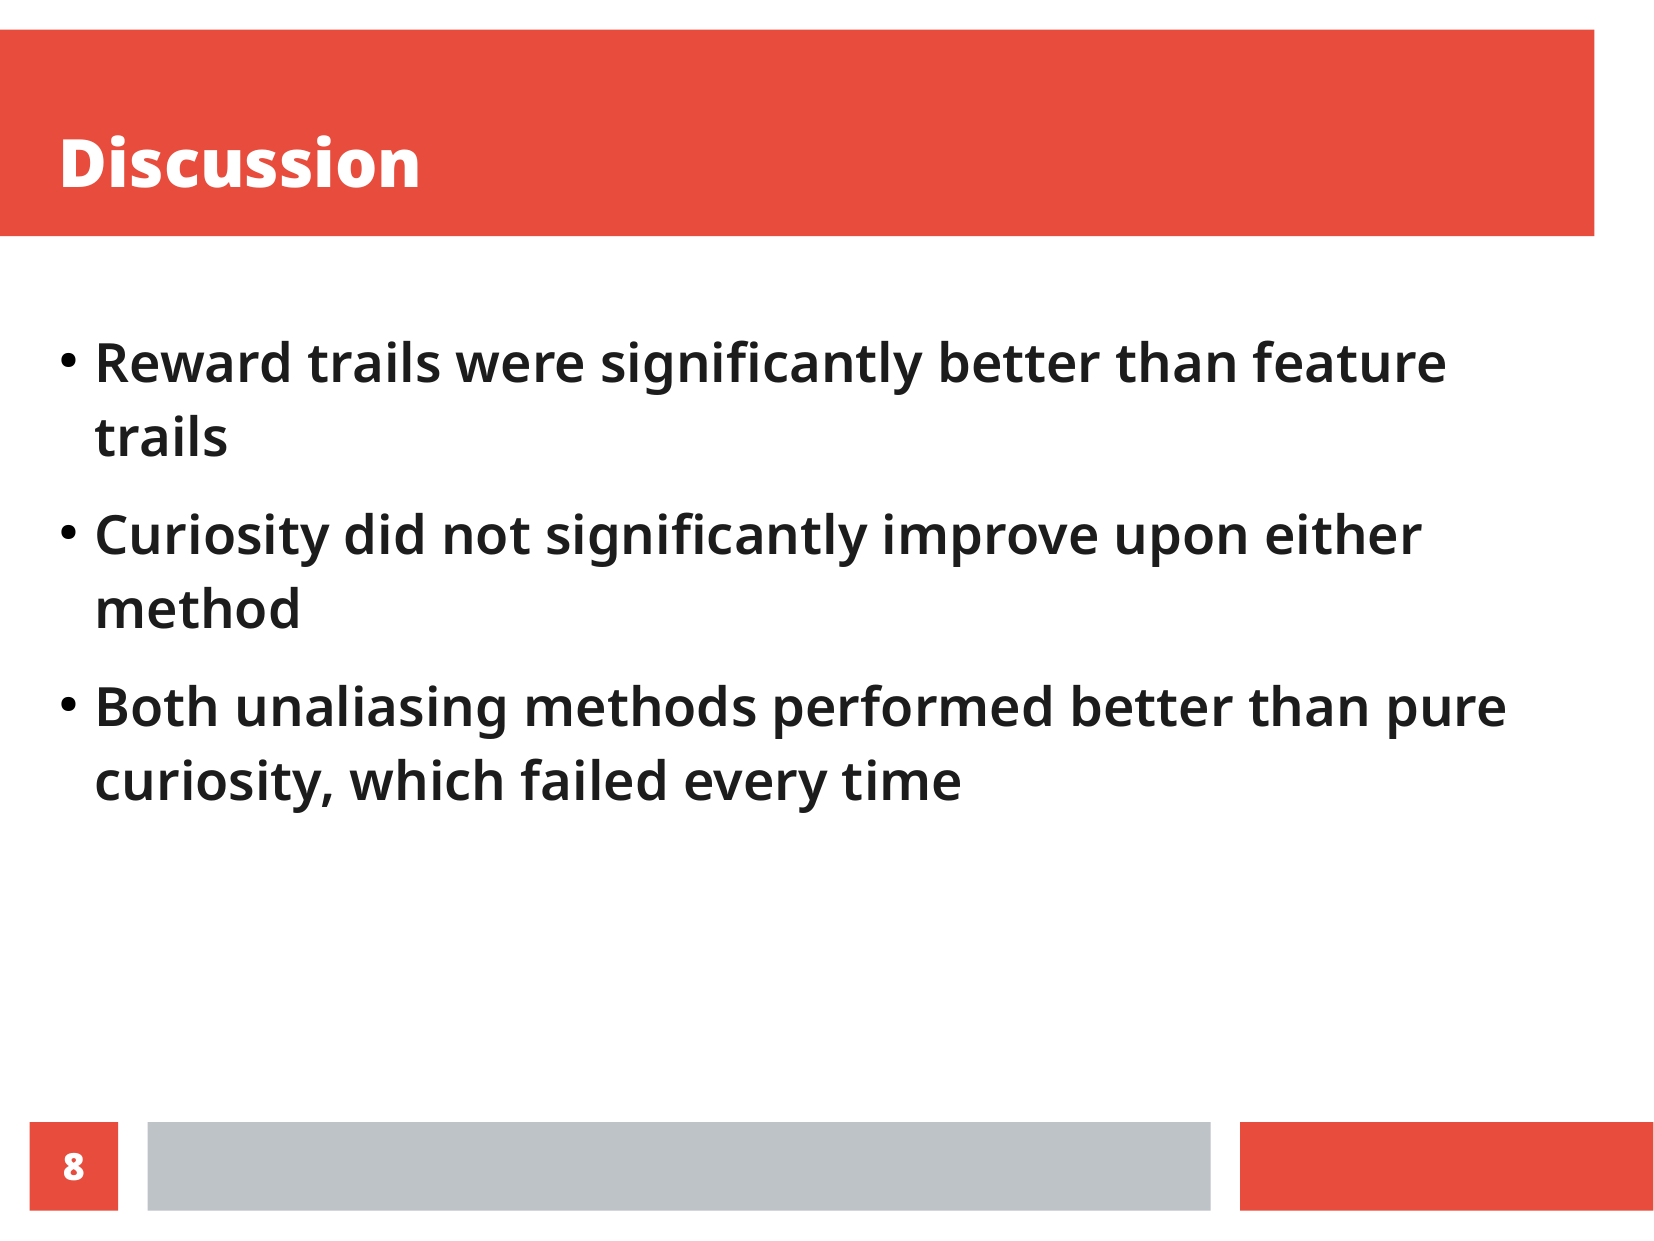

# Discussion
Reward trails were significantly better than feature trails
Curiosity did not significantly improve upon either method
Both unaliasing methods performed better than pure curiosity, which failed every time
8